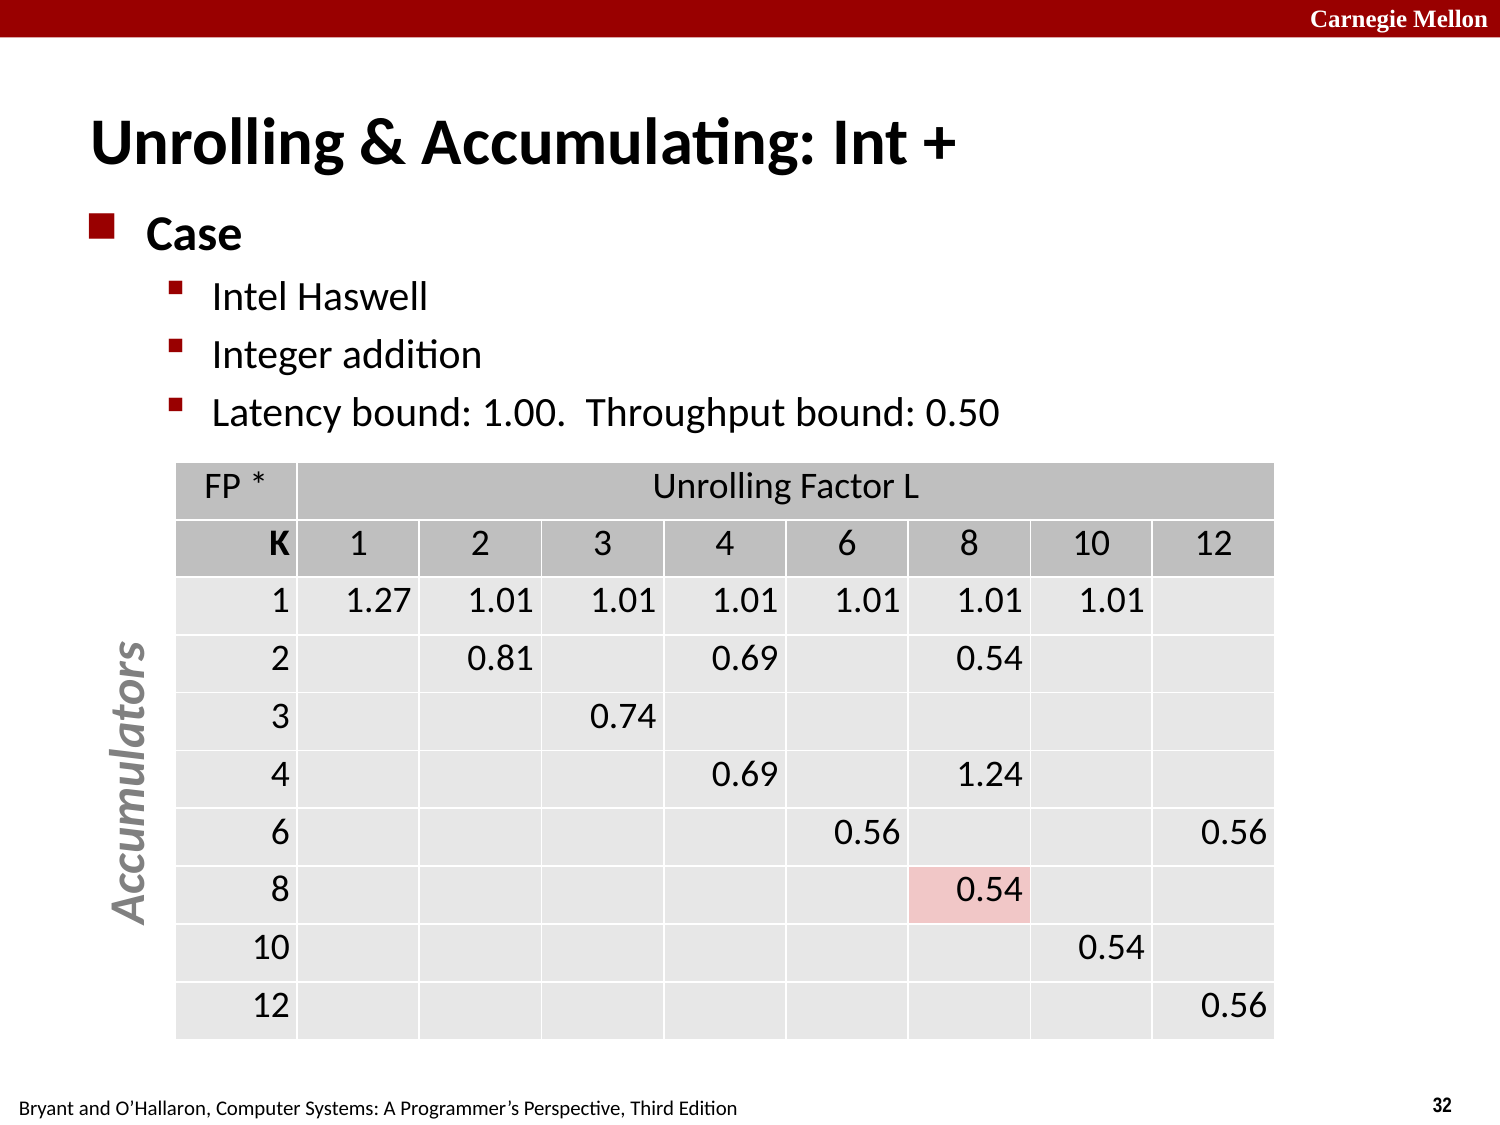

# Unrolling & Accumulating: Int +
Case
Intel Haswell
Integer addition
Latency bound: 1.00. Throughput bound: 0.50
| FP \* | Unrolling Factor L | | | | | | | |
| --- | --- | --- | --- | --- | --- | --- | --- | --- |
| K | 1 | 2 | 3 | 4 | 6 | 8 | 10 | 12 |
| 1 | 1.27 | 1.01 | 1.01 | 1.01 | 1.01 | 1.01 | 1.01 | |
| 2 | | 0.81 | | 0.69 | | 0.54 | | |
| 3 | | | 0.74 | | | | | |
| 4 | | | | 0.69 | | 1.24 | | |
| 6 | | | | | 0.56 | | | 0.56 |
| 8 | | | | | | 0.54 | | |
| 10 | | | | | | | 0.54 | |
| 12 | | | | | | | | 0.56 |
Accumulators